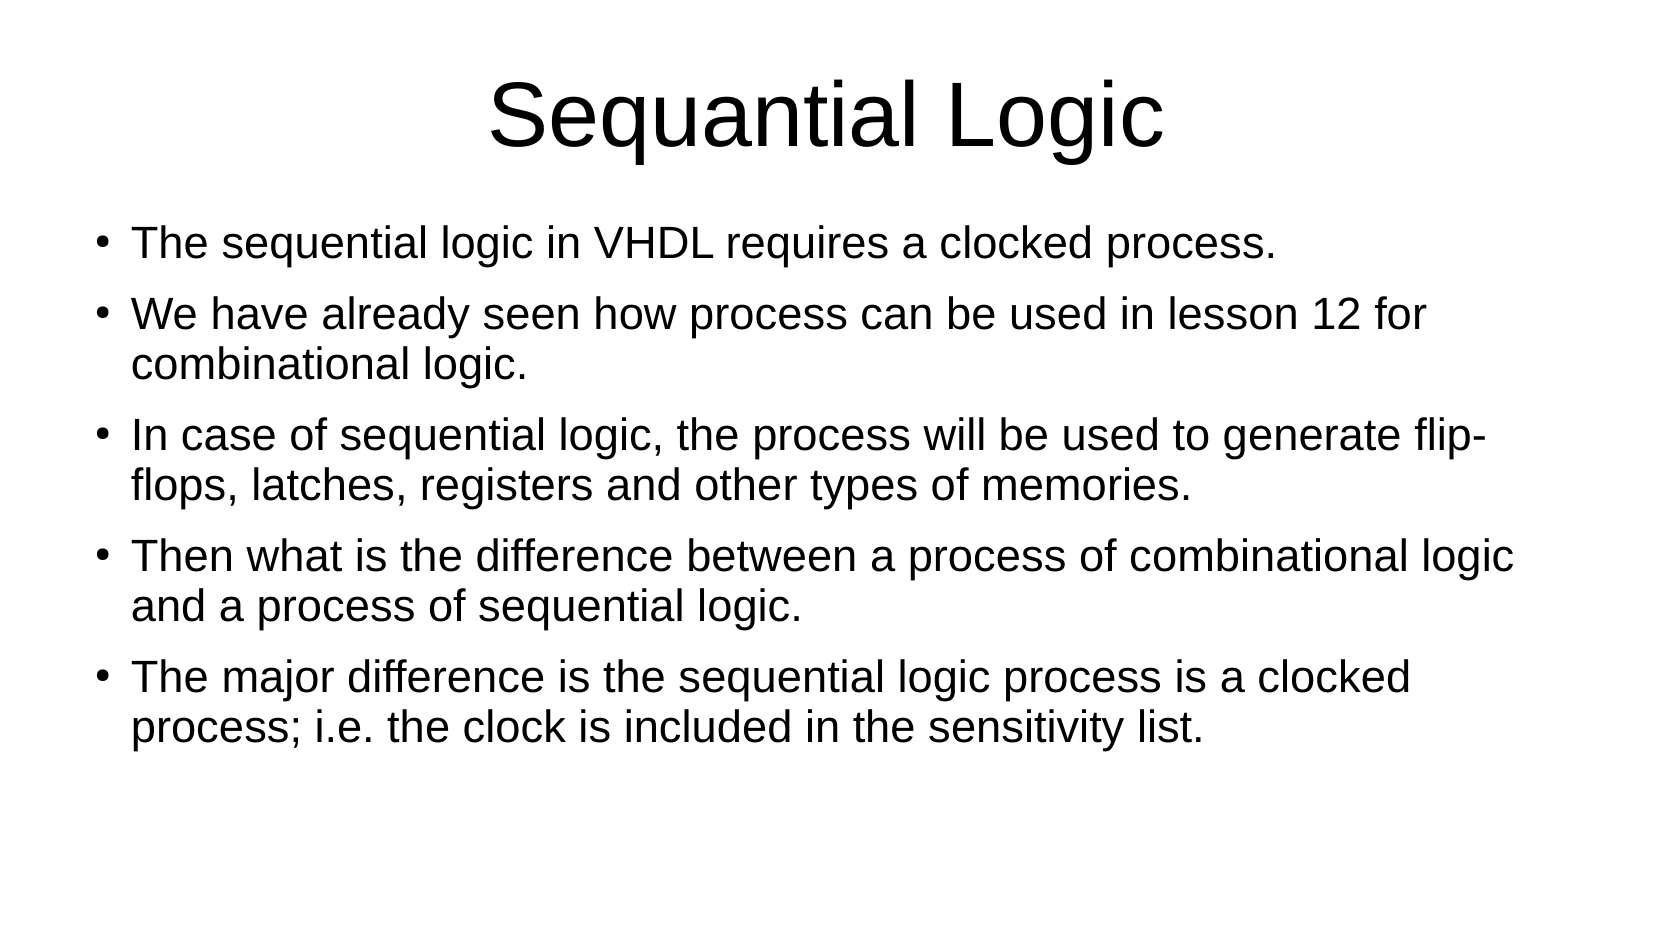

# Sequantial Logic
The sequential logic in VHDL requires a clocked process.
We have already seen how process can be used in lesson 12 for combinational logic.
In case of sequential logic, the process will be used to generate flip-flops, latches, registers and other types of memories.
Then what is the difference between a process of combinational logic and a process of sequential logic.
The major difference is the sequential logic process is a clocked process; i.e. the clock is included in the sensitivity list.